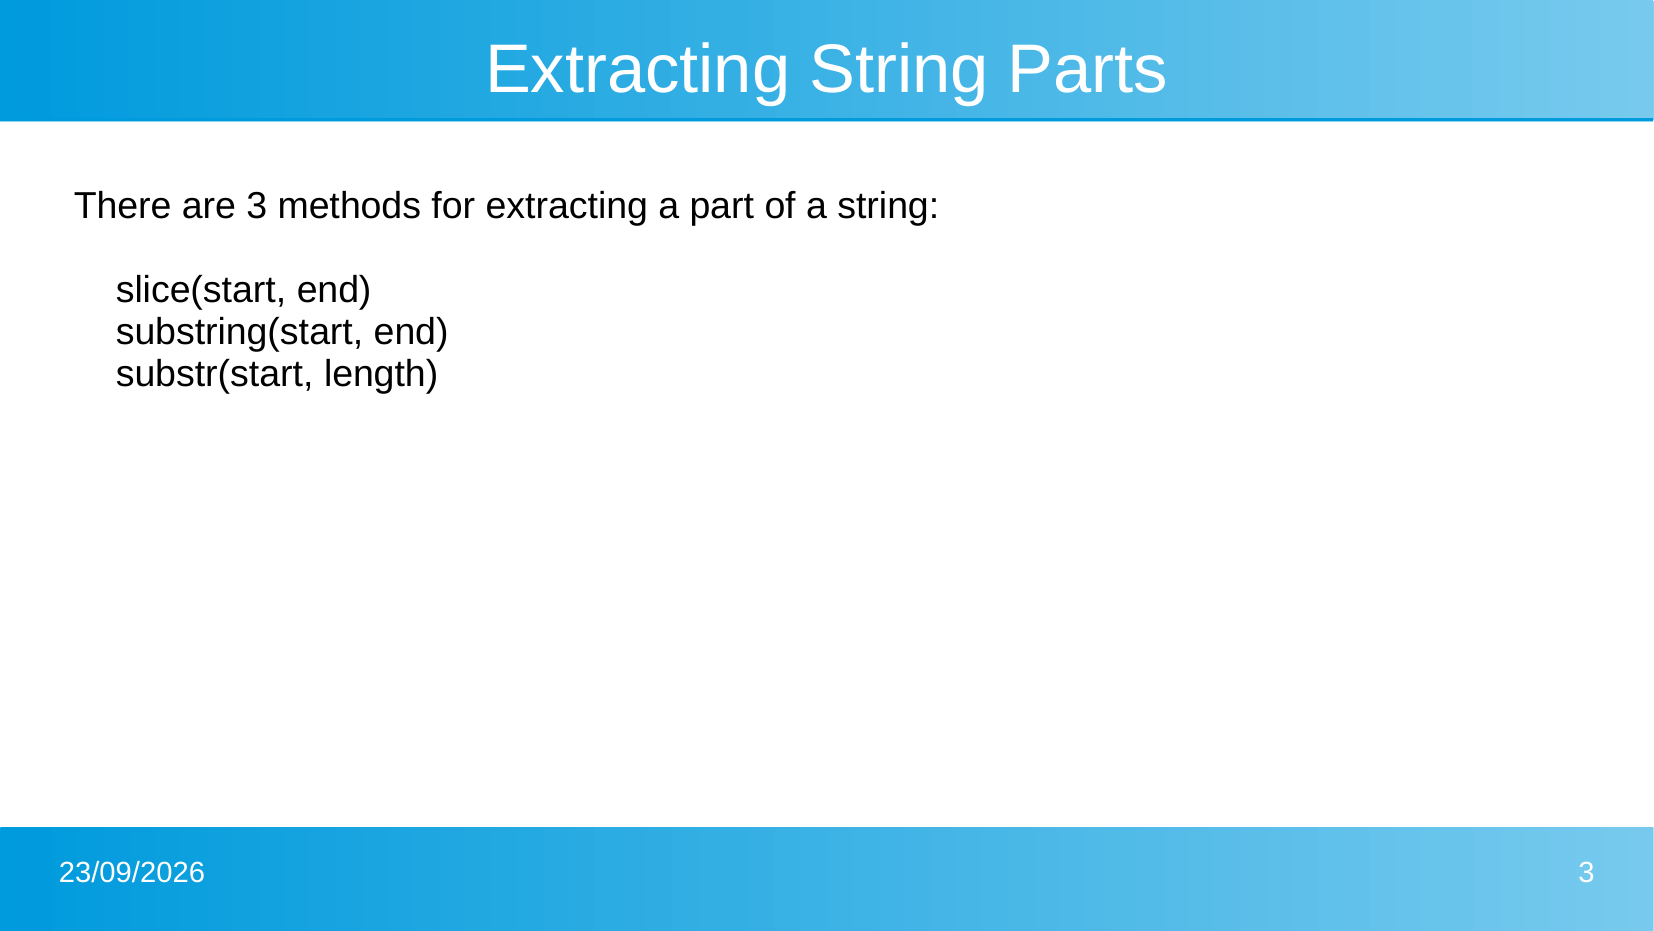

# Extracting String Parts
There are 3 methods for extracting a part of a string:
 slice(start, end)
 substring(start, end)
 substr(start, length)
3